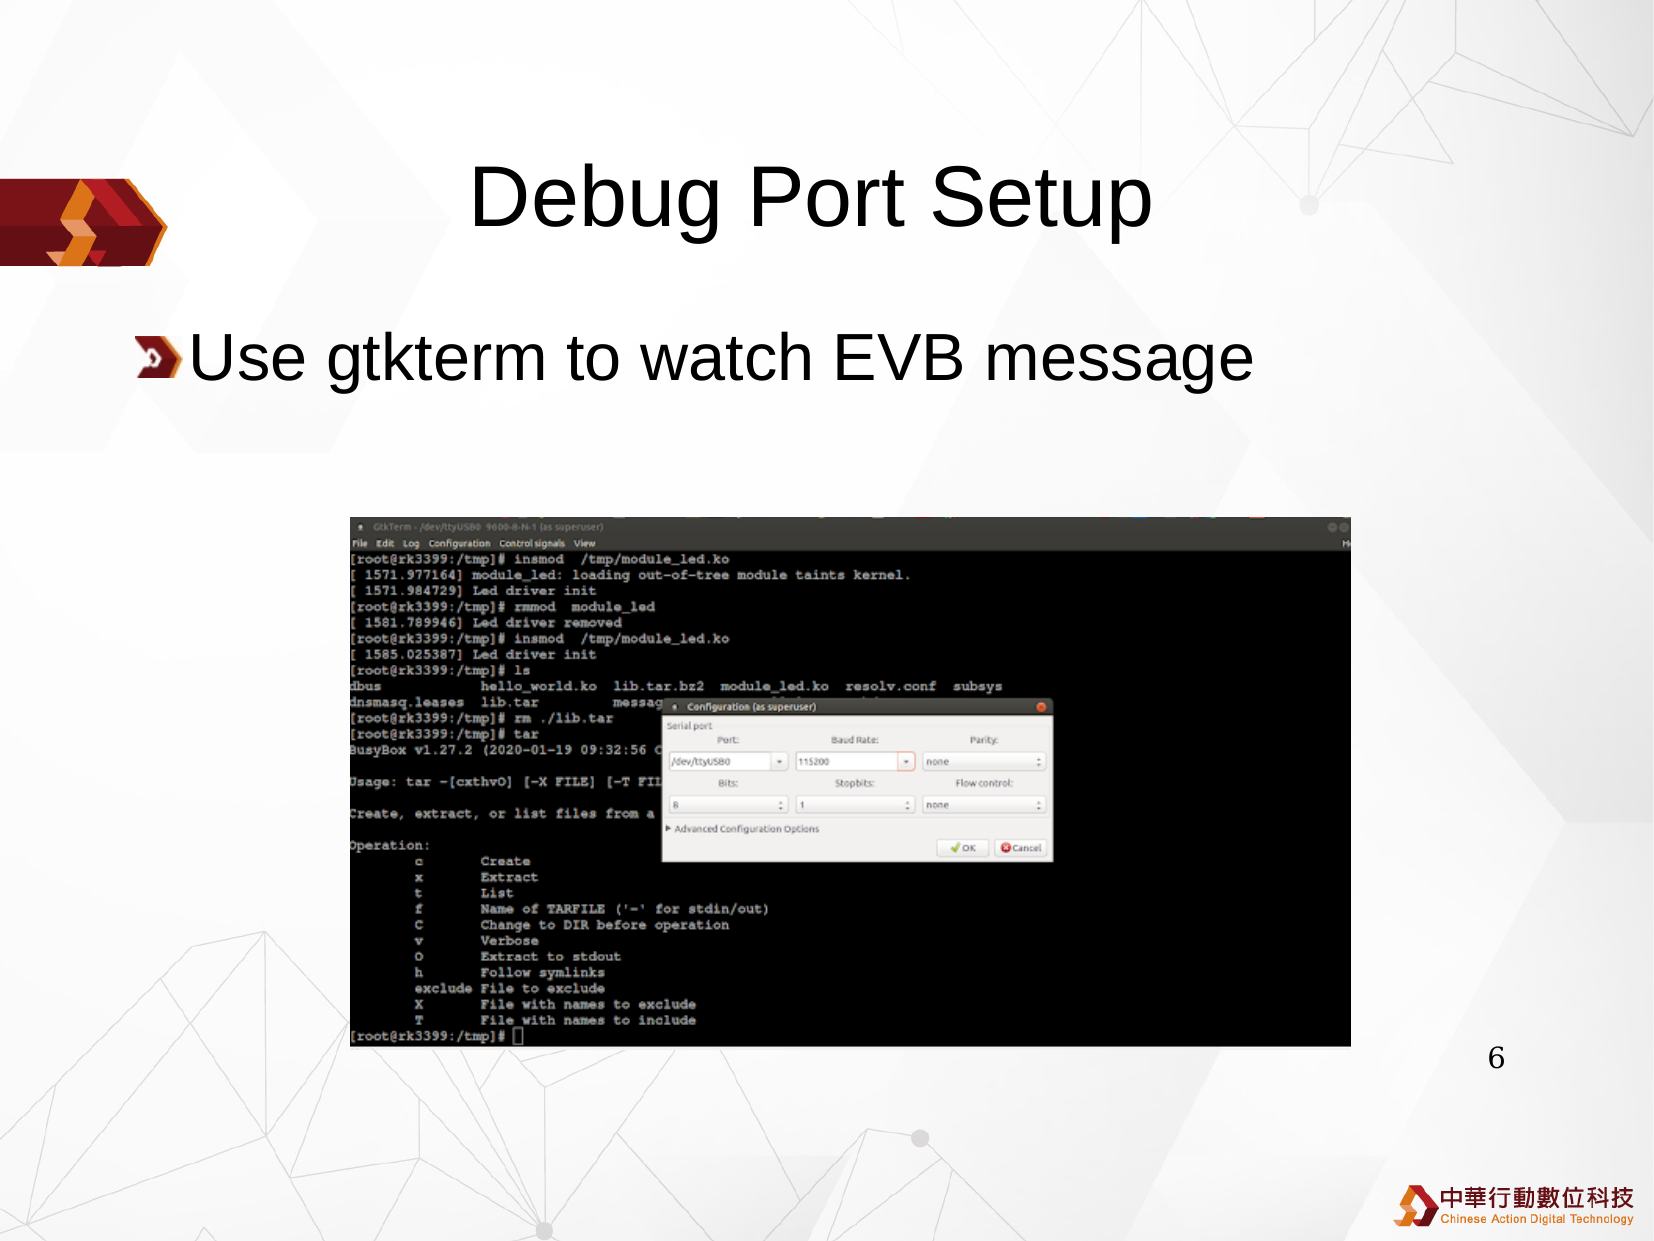

# Debug Port Setup
Use gtkterm to watch EVB message
6